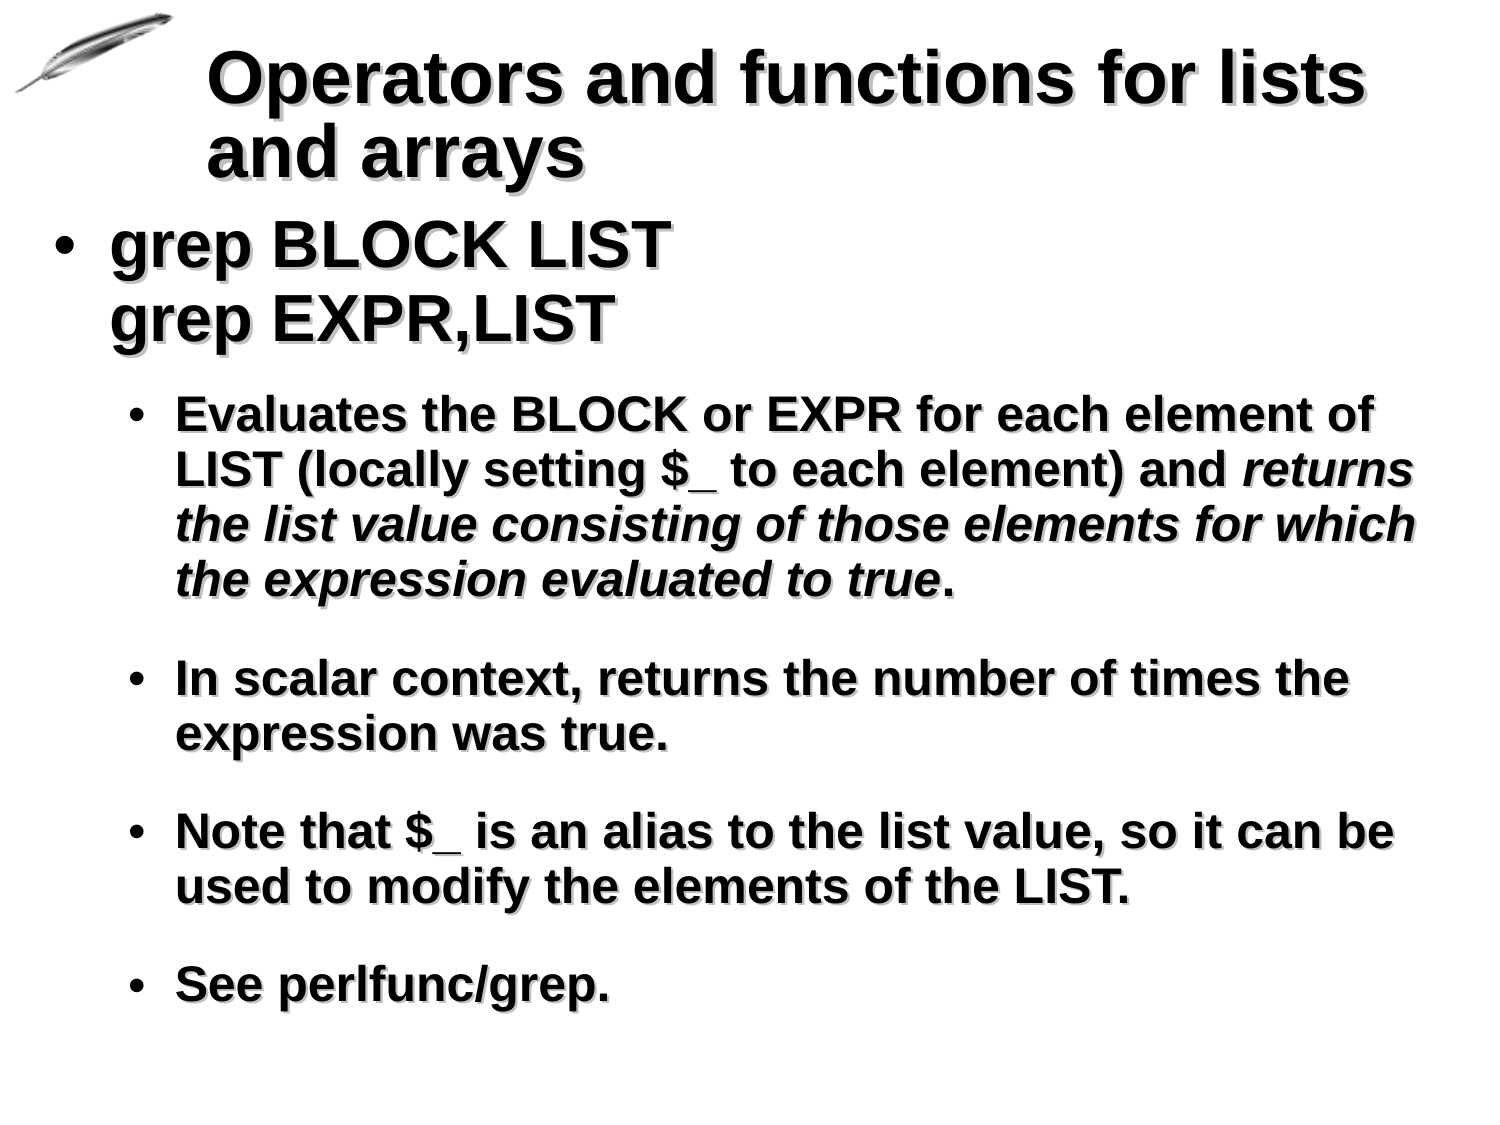

# Operators and functions for lists and arrays
grep BLOCK LIST
grep EXPR,LIST
Evaluates the BLOCK or EXPR for each element of LIST (locally setting $_ to each element) and returns the list value consisting of those elements for which the expression evaluated to true.
In scalar context, returns the number of times the expression was true.
Note that $_ is an alias to the list value, so it can be used to modify the elements of the LIST.
See perlfunc/grep.